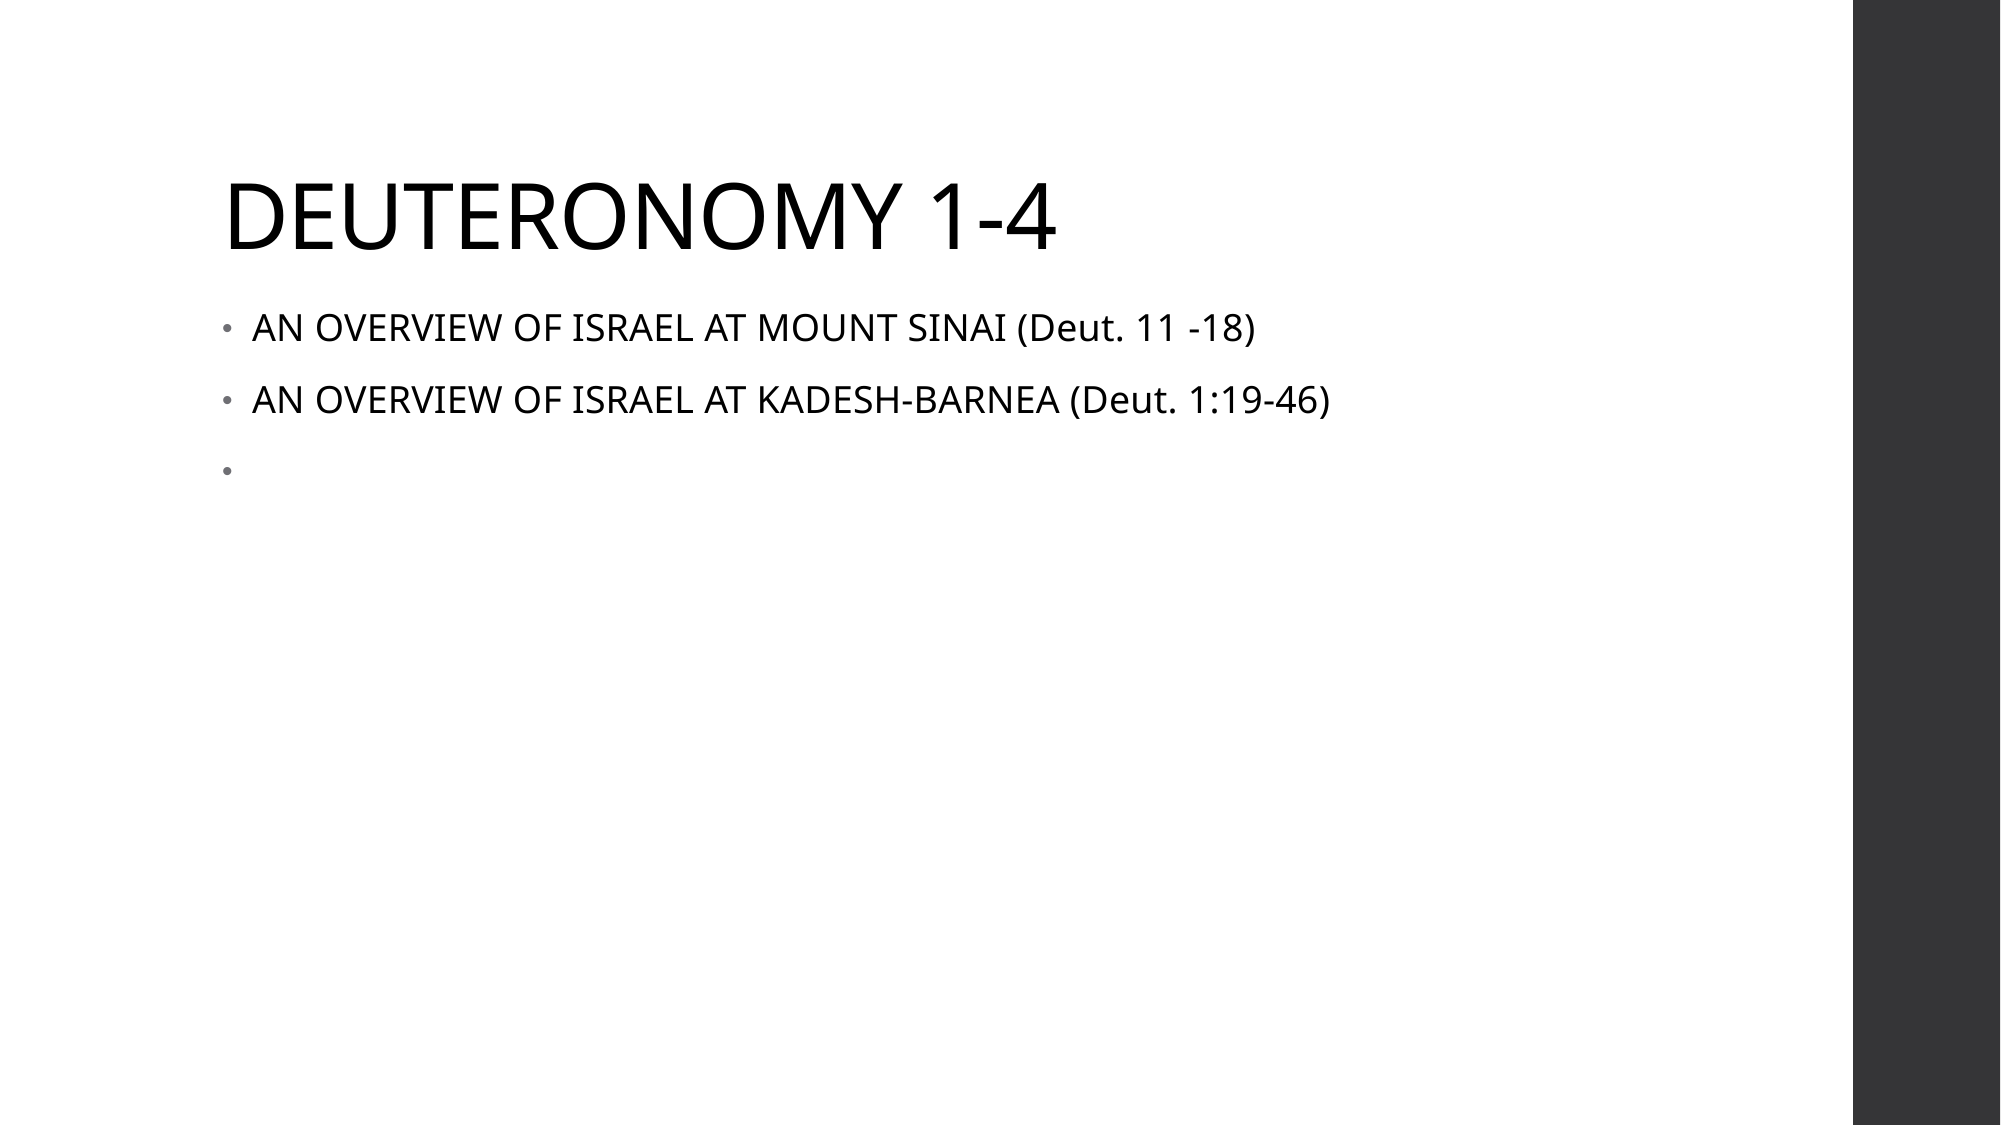

# DEUTERONOMY 1-4
AN OVERVIEW OF ISRAEL AT MOUNT SINAI (Deut. 11 -18)
AN OVERVIEW OF ISRAEL AT KADESH-BARNEA (Deut. 1:19-46)